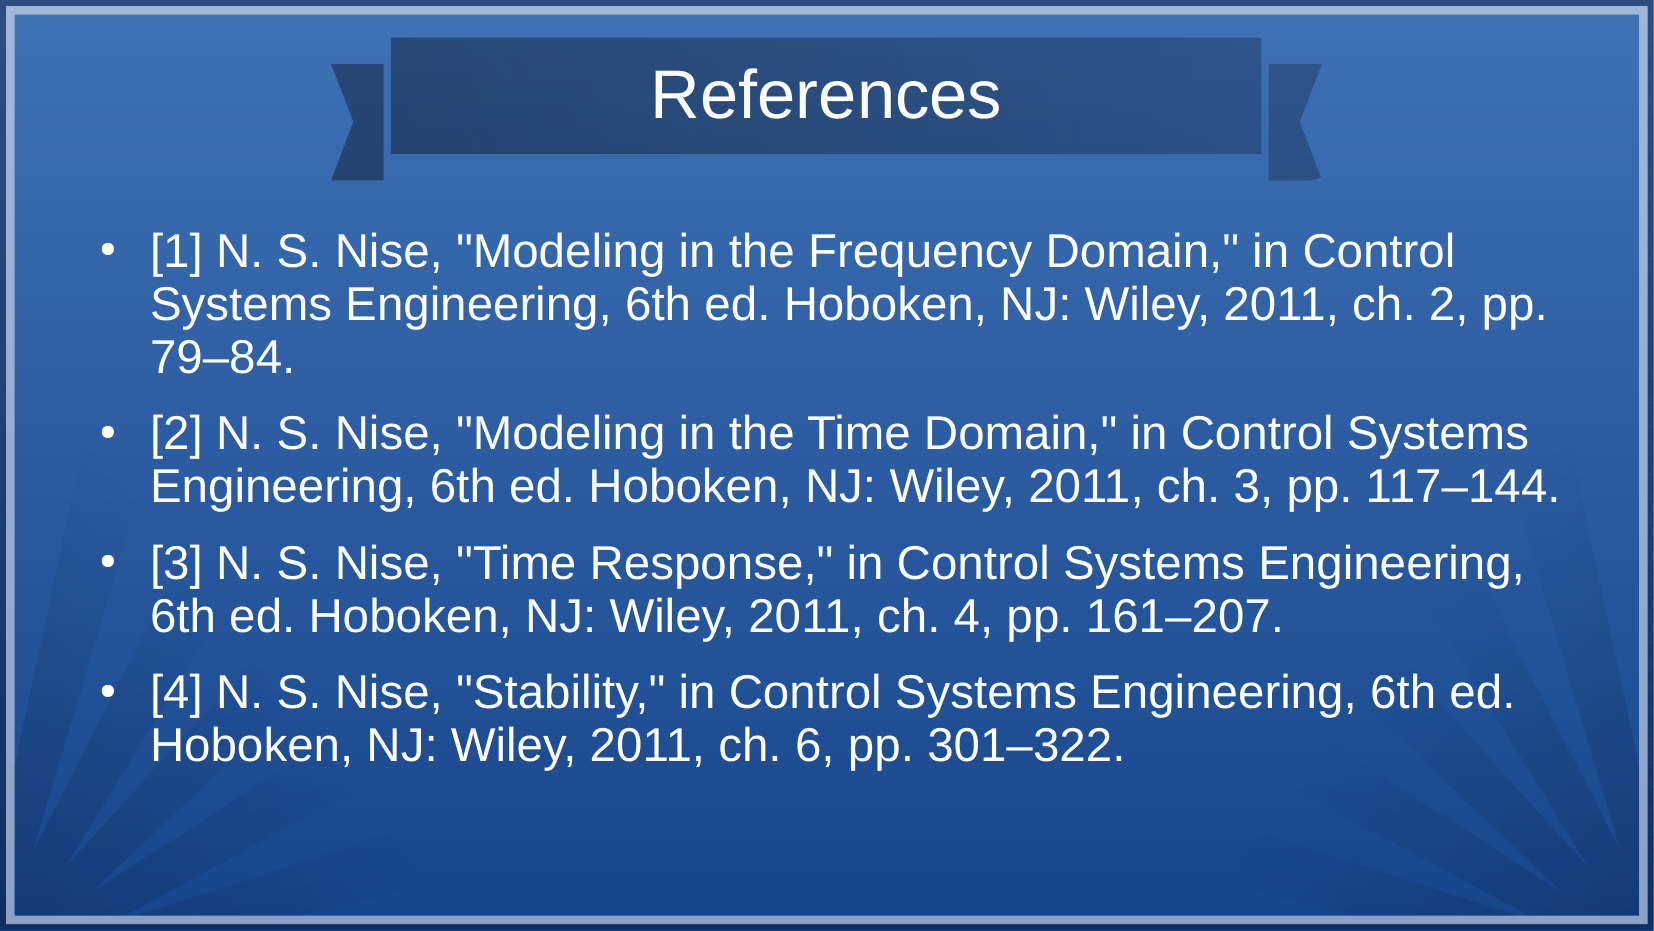

# References
[1] N. S. Nise, "Modeling in the Frequency Domain," in Control Systems Engineering, 6th ed. Hoboken, NJ: Wiley, 2011, ch. 2, pp. 79–84.
[2] N. S. Nise, "Modeling in the Time Domain," in Control Systems Engineering, 6th ed. Hoboken, NJ: Wiley, 2011, ch. 3, pp. 117–144.
[3] N. S. Nise, "Time Response," in Control Systems Engineering, 6th ed. Hoboken, NJ: Wiley, 2011, ch. 4, pp. 161–207.
[4] N. S. Nise, "Stability," in Control Systems Engineering, 6th ed. Hoboken, NJ: Wiley, 2011, ch. 6, pp. 301–322.